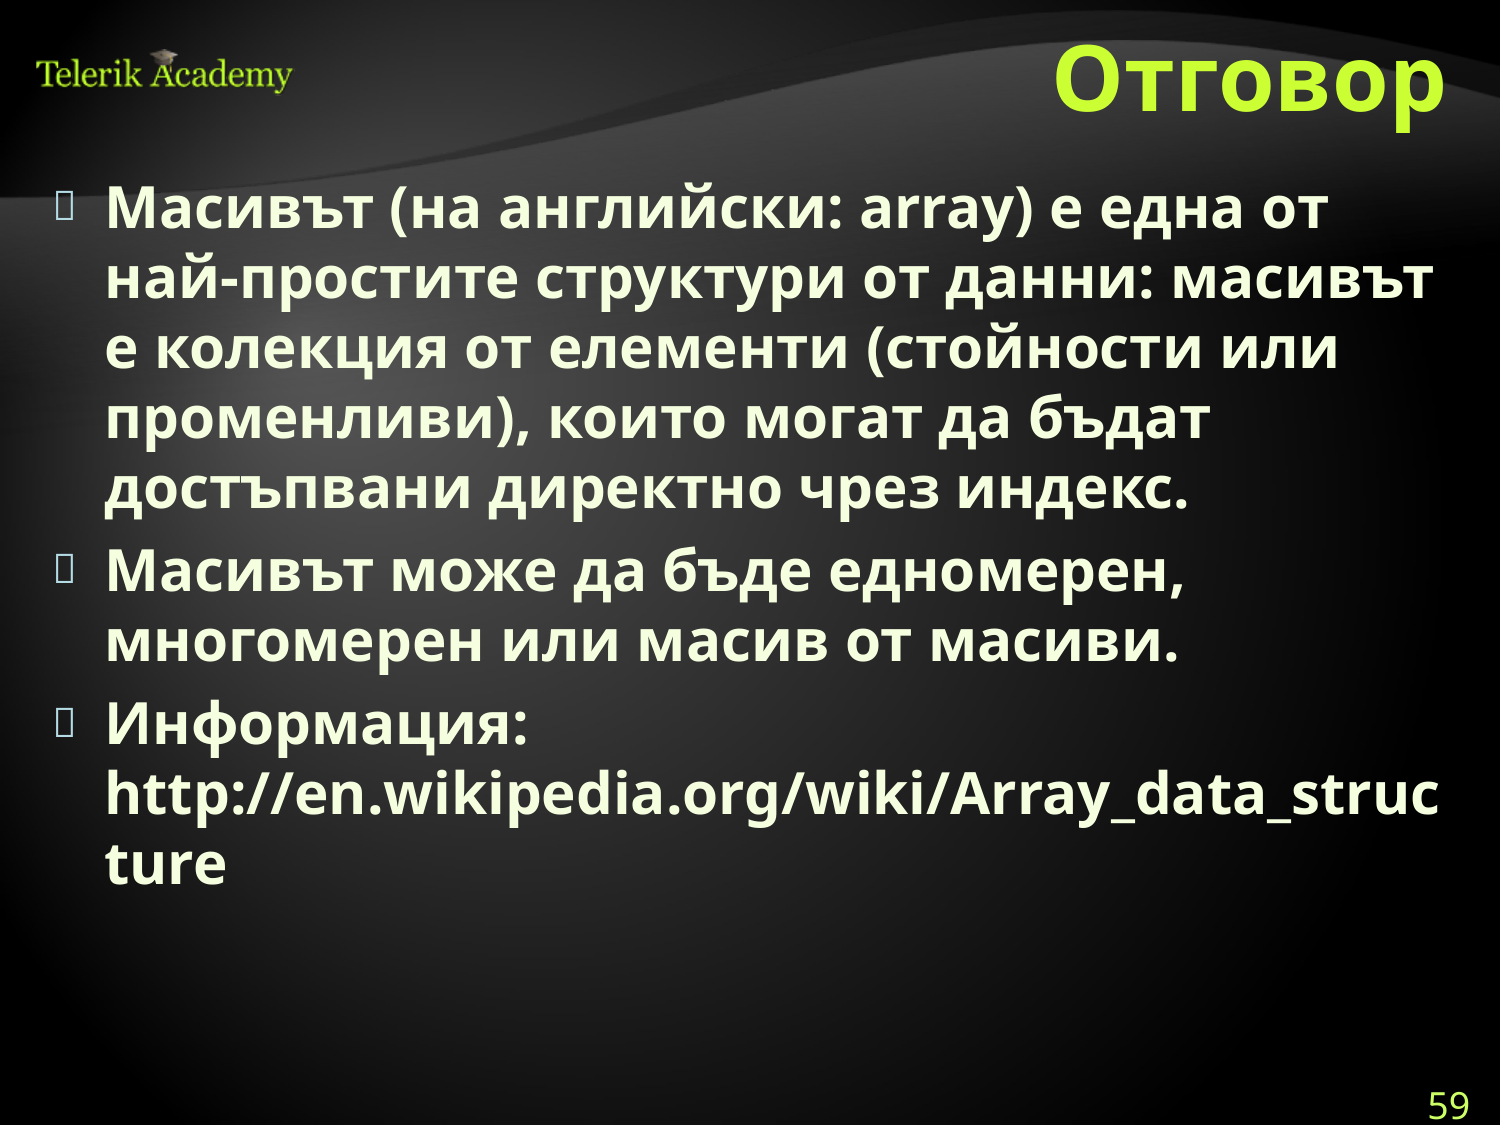

# Отговор
Масивът (на английски: array) е една от най-простите структури от данни: масивът е колекция от елементи (стойности или променливи), които могат да бъдат достъпвани директно чрез индекс.
Масивът може да бъде едномерен, многомерен или масив от масиви.
Информация: http://en.wikipedia.org/wiki/Array_data_structure
| | |
| --- | --- |